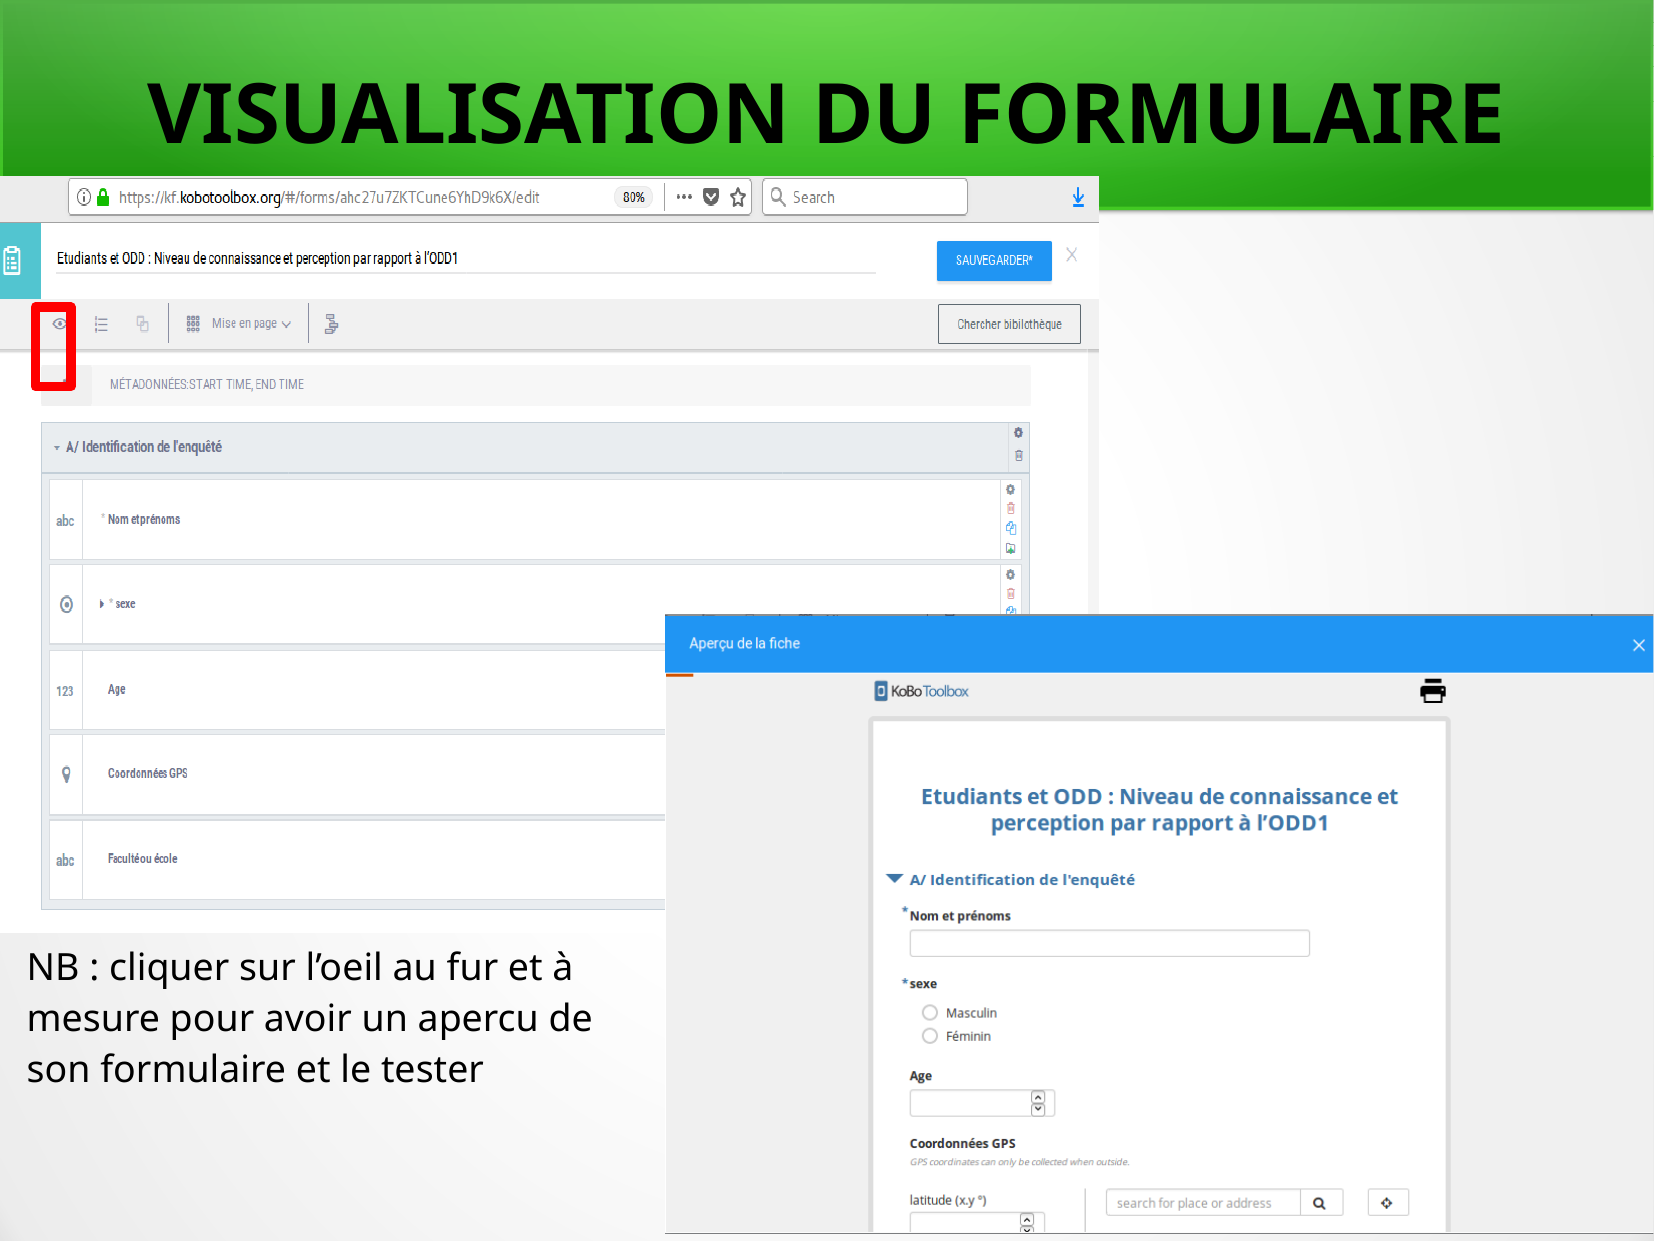

VISUALISATION DU FORMULAIRE
NB : cliquer sur l’oeil au fur et à mesure pour avoir un apercu de son formulaire et le tester